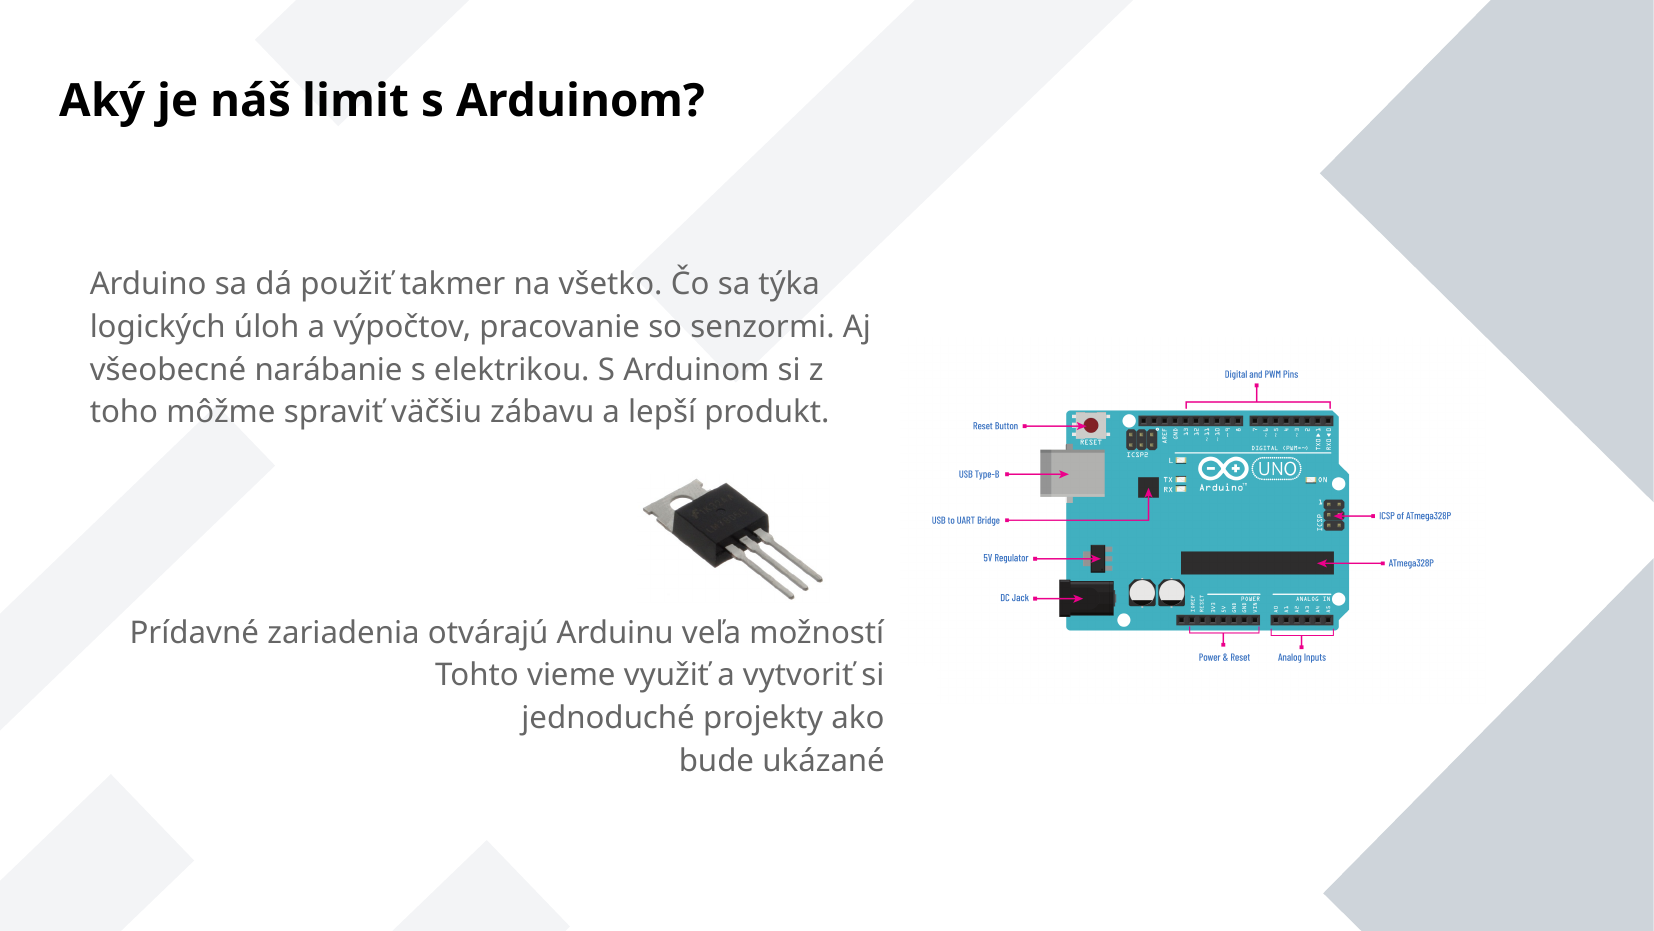

Aký je náš limit s Arduinom?
Arduino sa dá použiť takmer na všetko. Čo sa týka logických úloh a výpočtov, pracovanie so senzormi. Aj všeobecné narábanie s elektrikou. S Arduinom si z toho môžme spraviť väčšiu zábavu a lepší produkt.
Prídavné zariadenia otvárajú Arduinu veľa možností
Tohto vieme využiť a vytvoriť si
 jednoduché projekty ako
 bude ukázané
Photo by Dave Hoefler on Unsplash